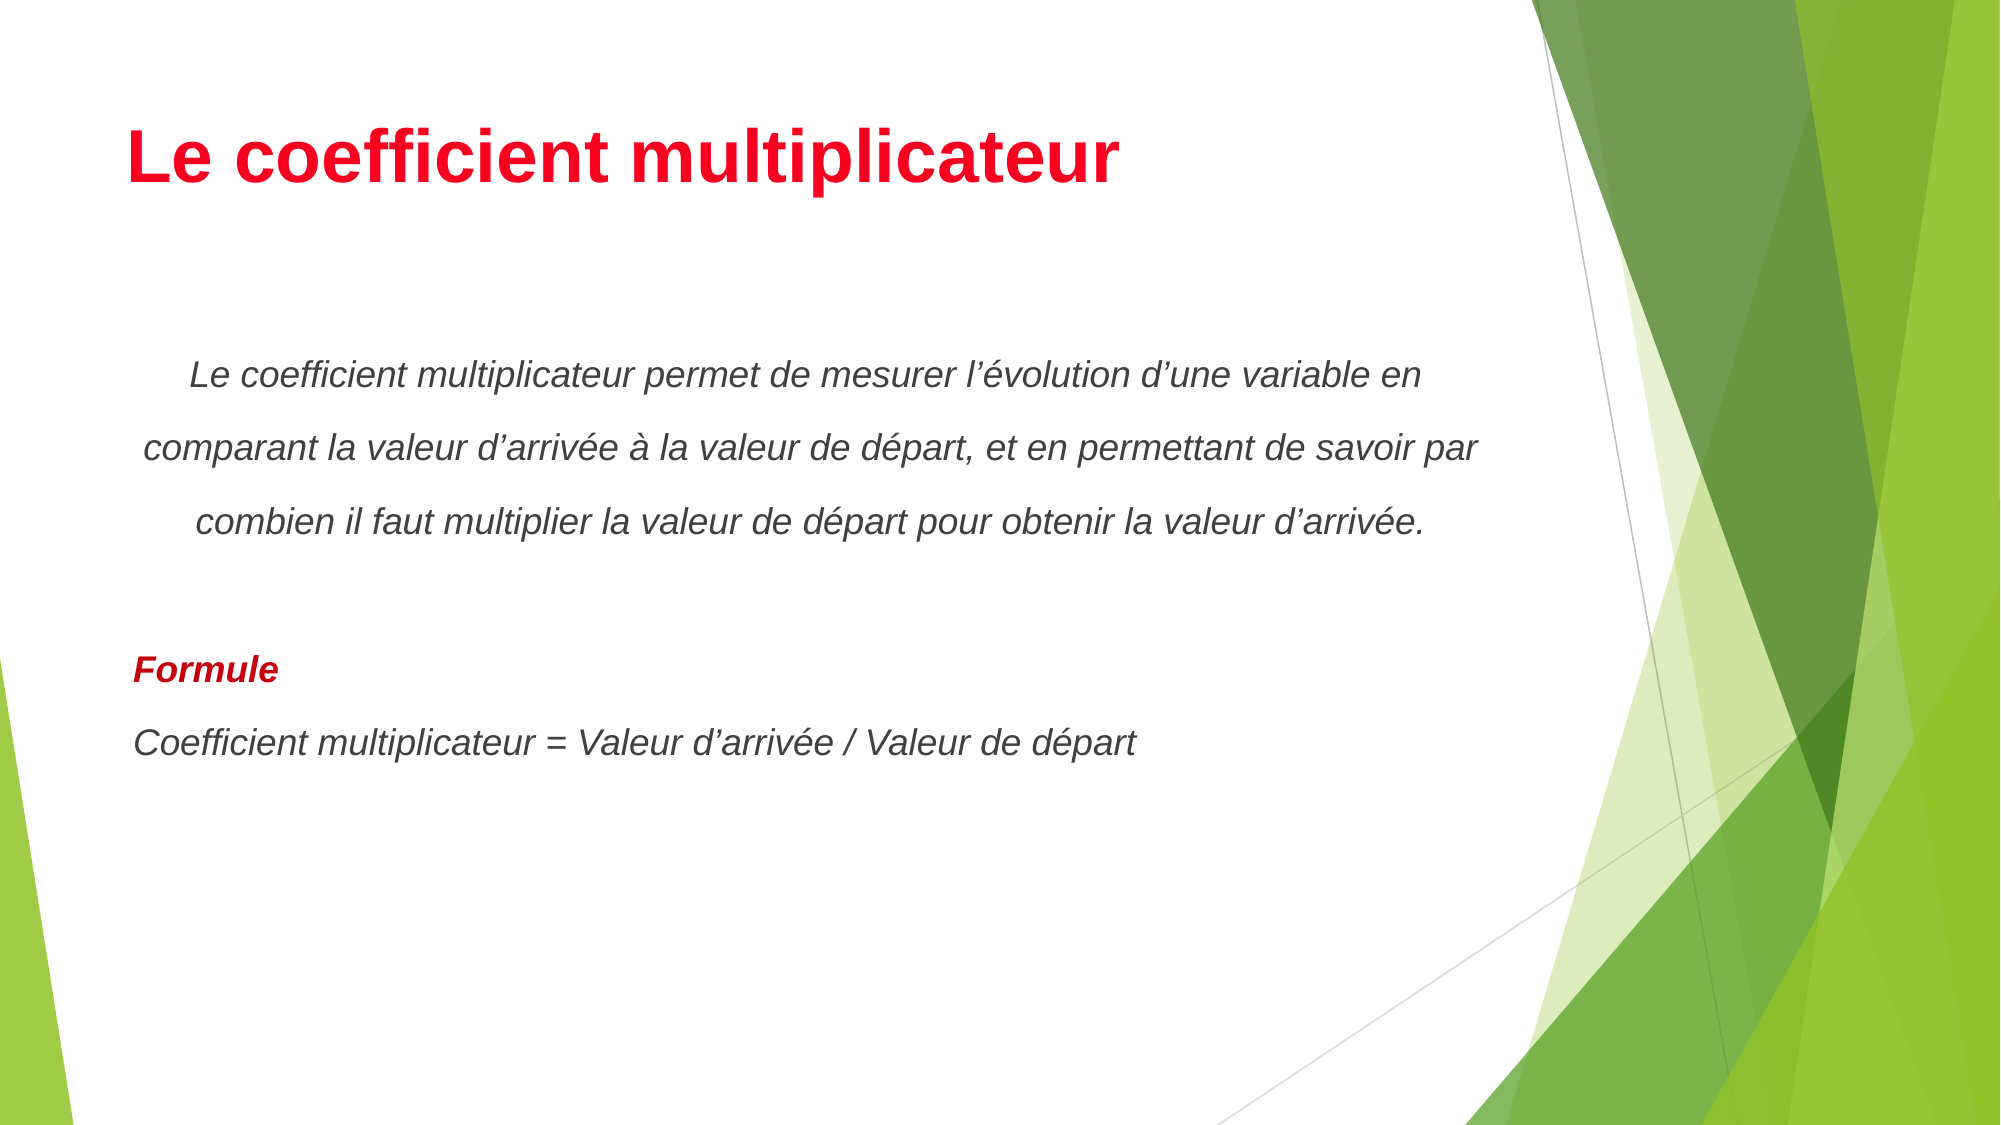

# Le coefficient multiplicateur
Le coefficient multiplicateur permet de mesurer l’évolution d’une variable en
 comparant la valeur d’arrivée à la valeur de départ, et en permettant de savoir par
 combien il faut multiplier la valeur de départ pour obtenir la valeur d’arrivée.
Formule
Coefficient multiplicateur = Valeur d’arrivée / Valeur de départ